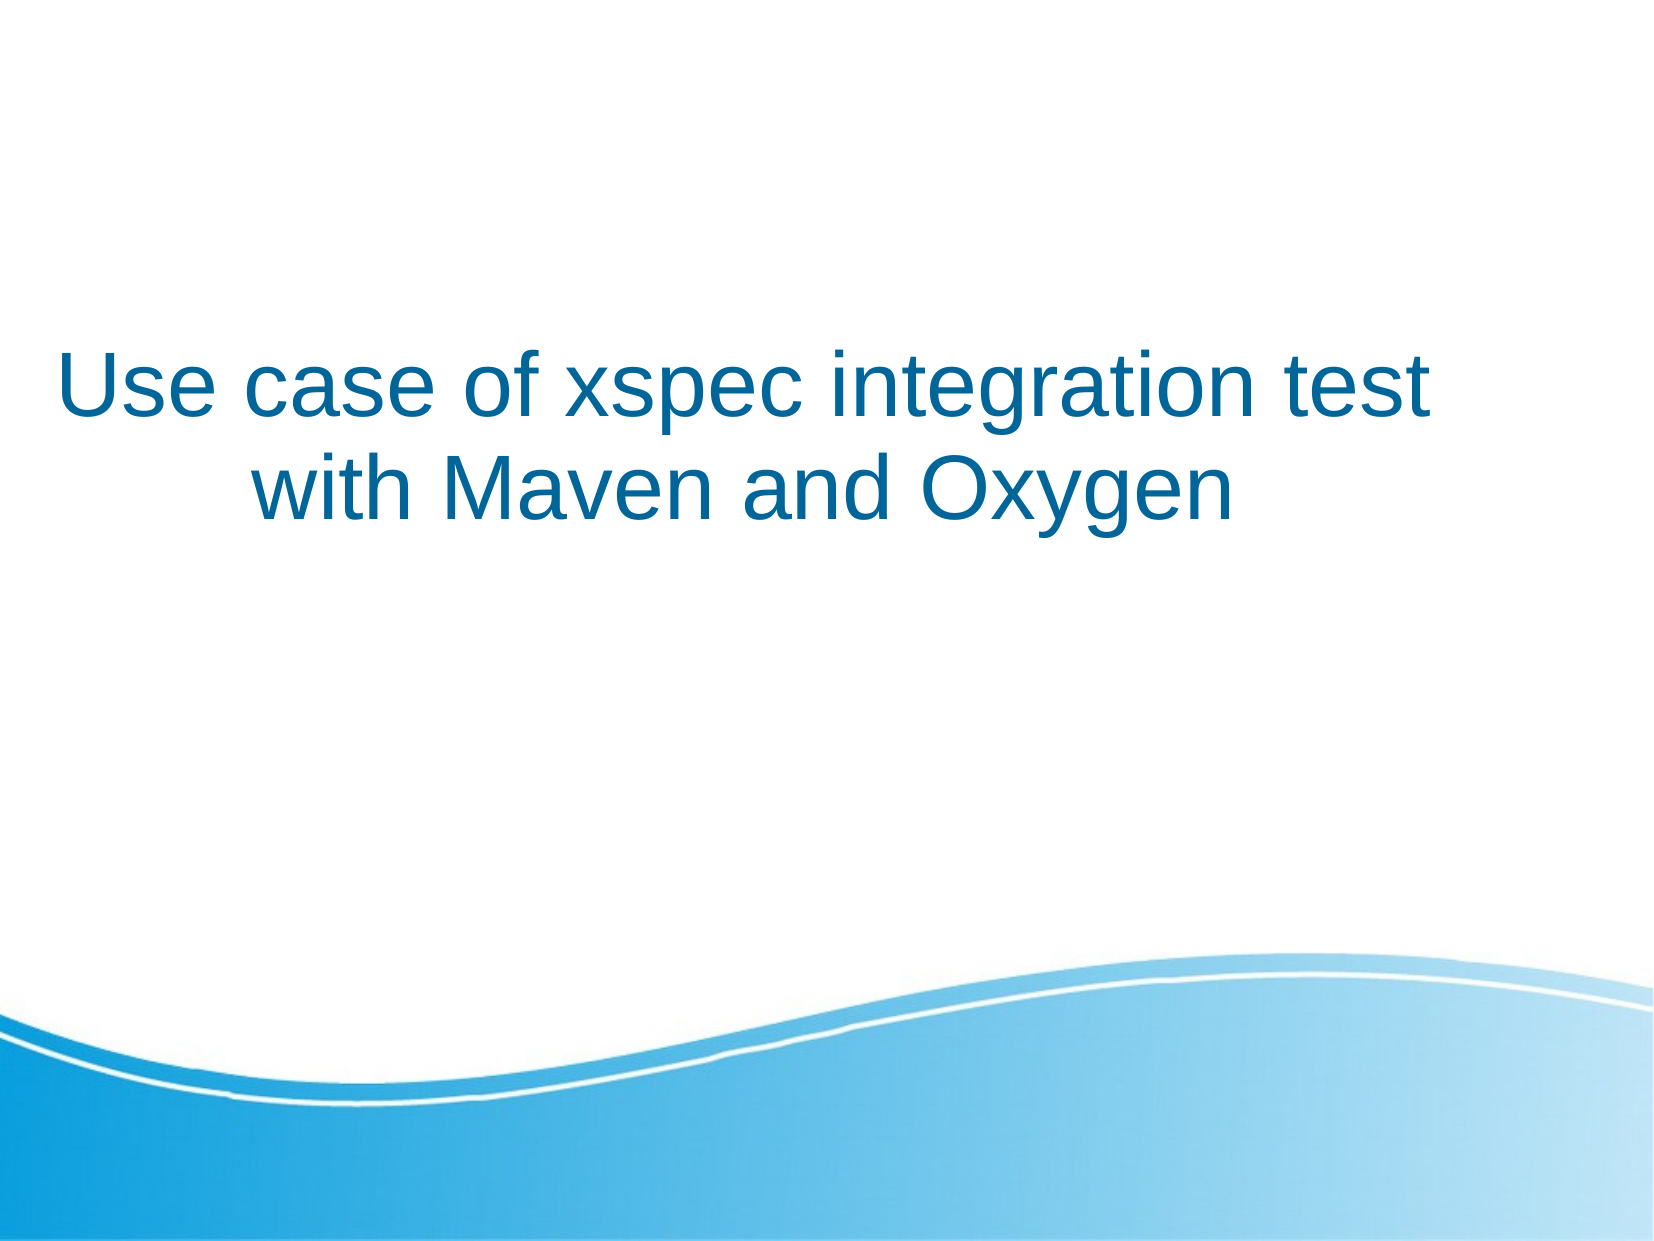

# Use case of xspec integration test with Maven and Oxygen